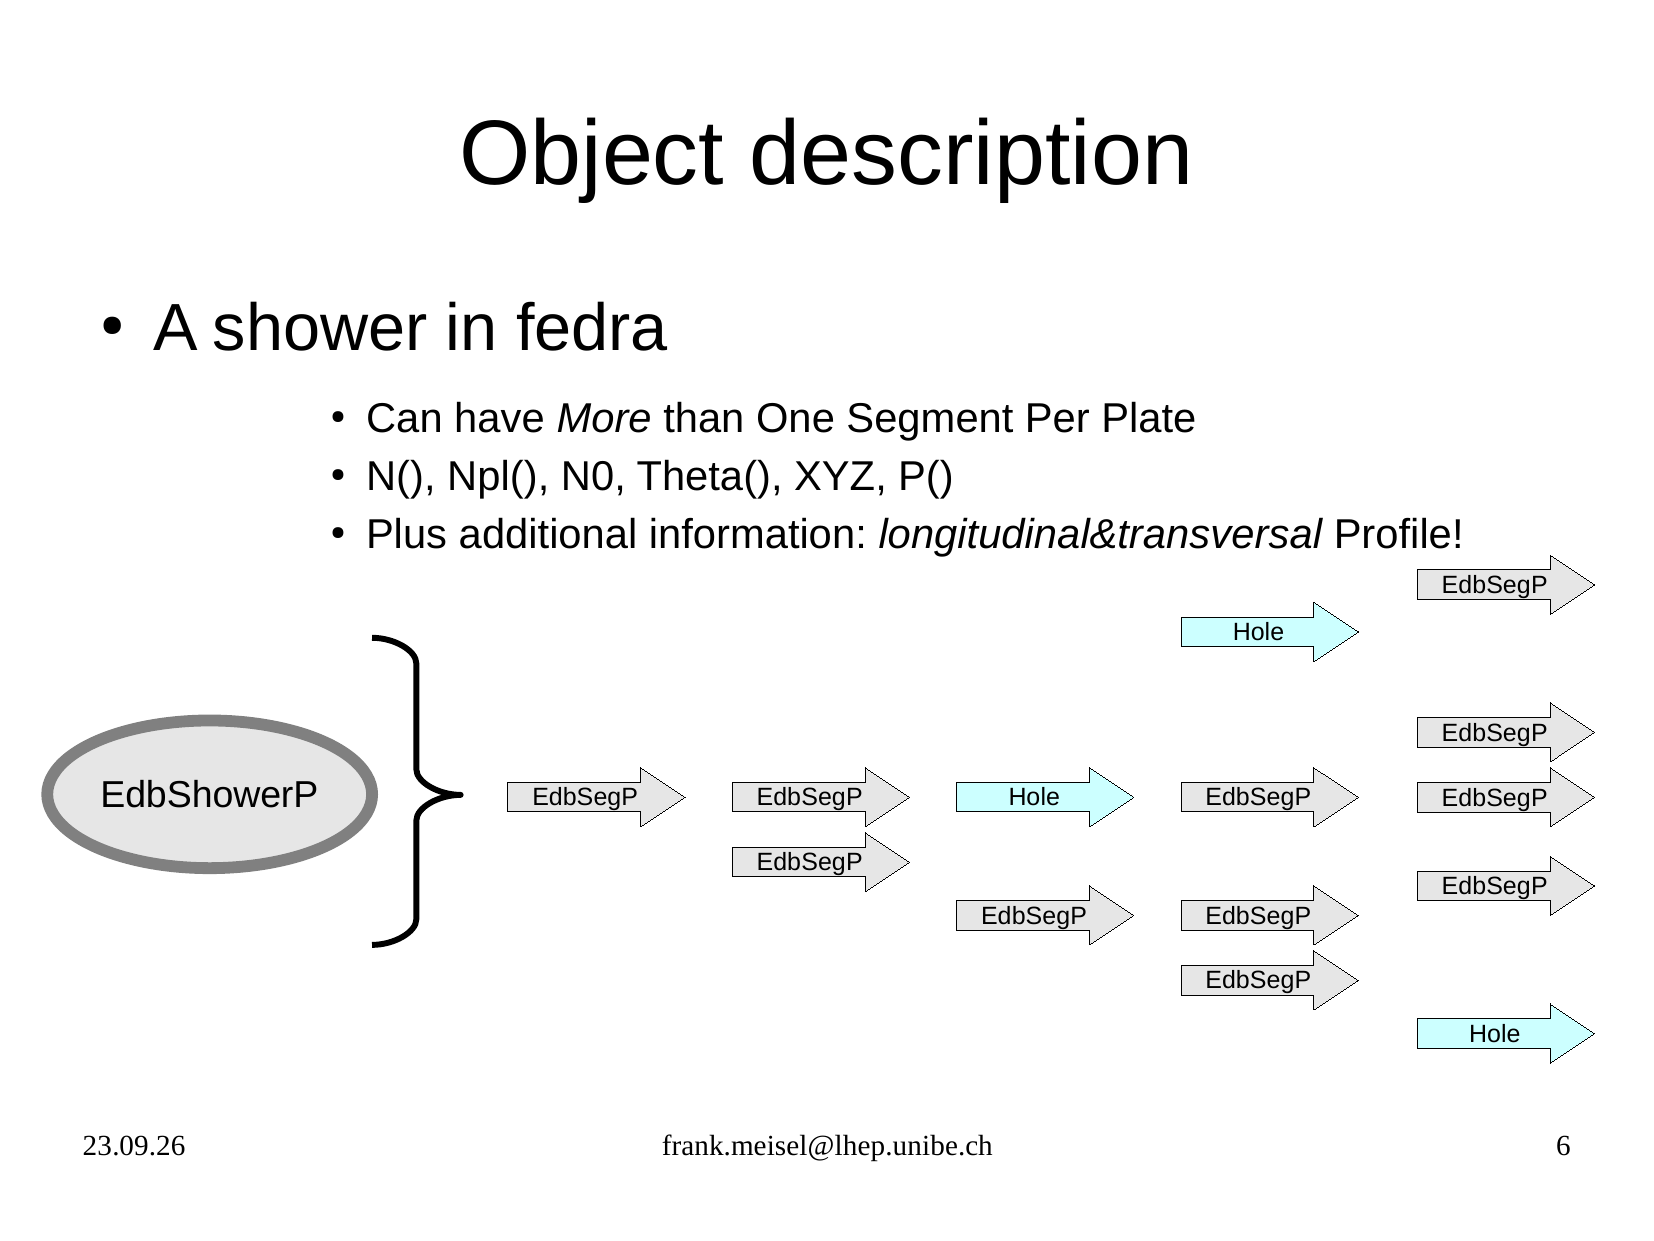

# Object description
A shower in fedra
Can have More than One Segment Per Plate
N(), Npl(), N0, Theta(), XYZ, P()
Plus additional information: longitudinal&transversal Profile!
EdbSegP
Hole
EdbSegP
EdbShowerP
EdbSegP
EdbSegP
EdbSegP
Hole
EdbSegP
EdbSegP
EdbSegP
EdbSegP
EdbSegP
EdbSegP
EdbSegP
EdbSegP
EdbSegP
Hole
frank.meisel@lhep.unibe.ch
6